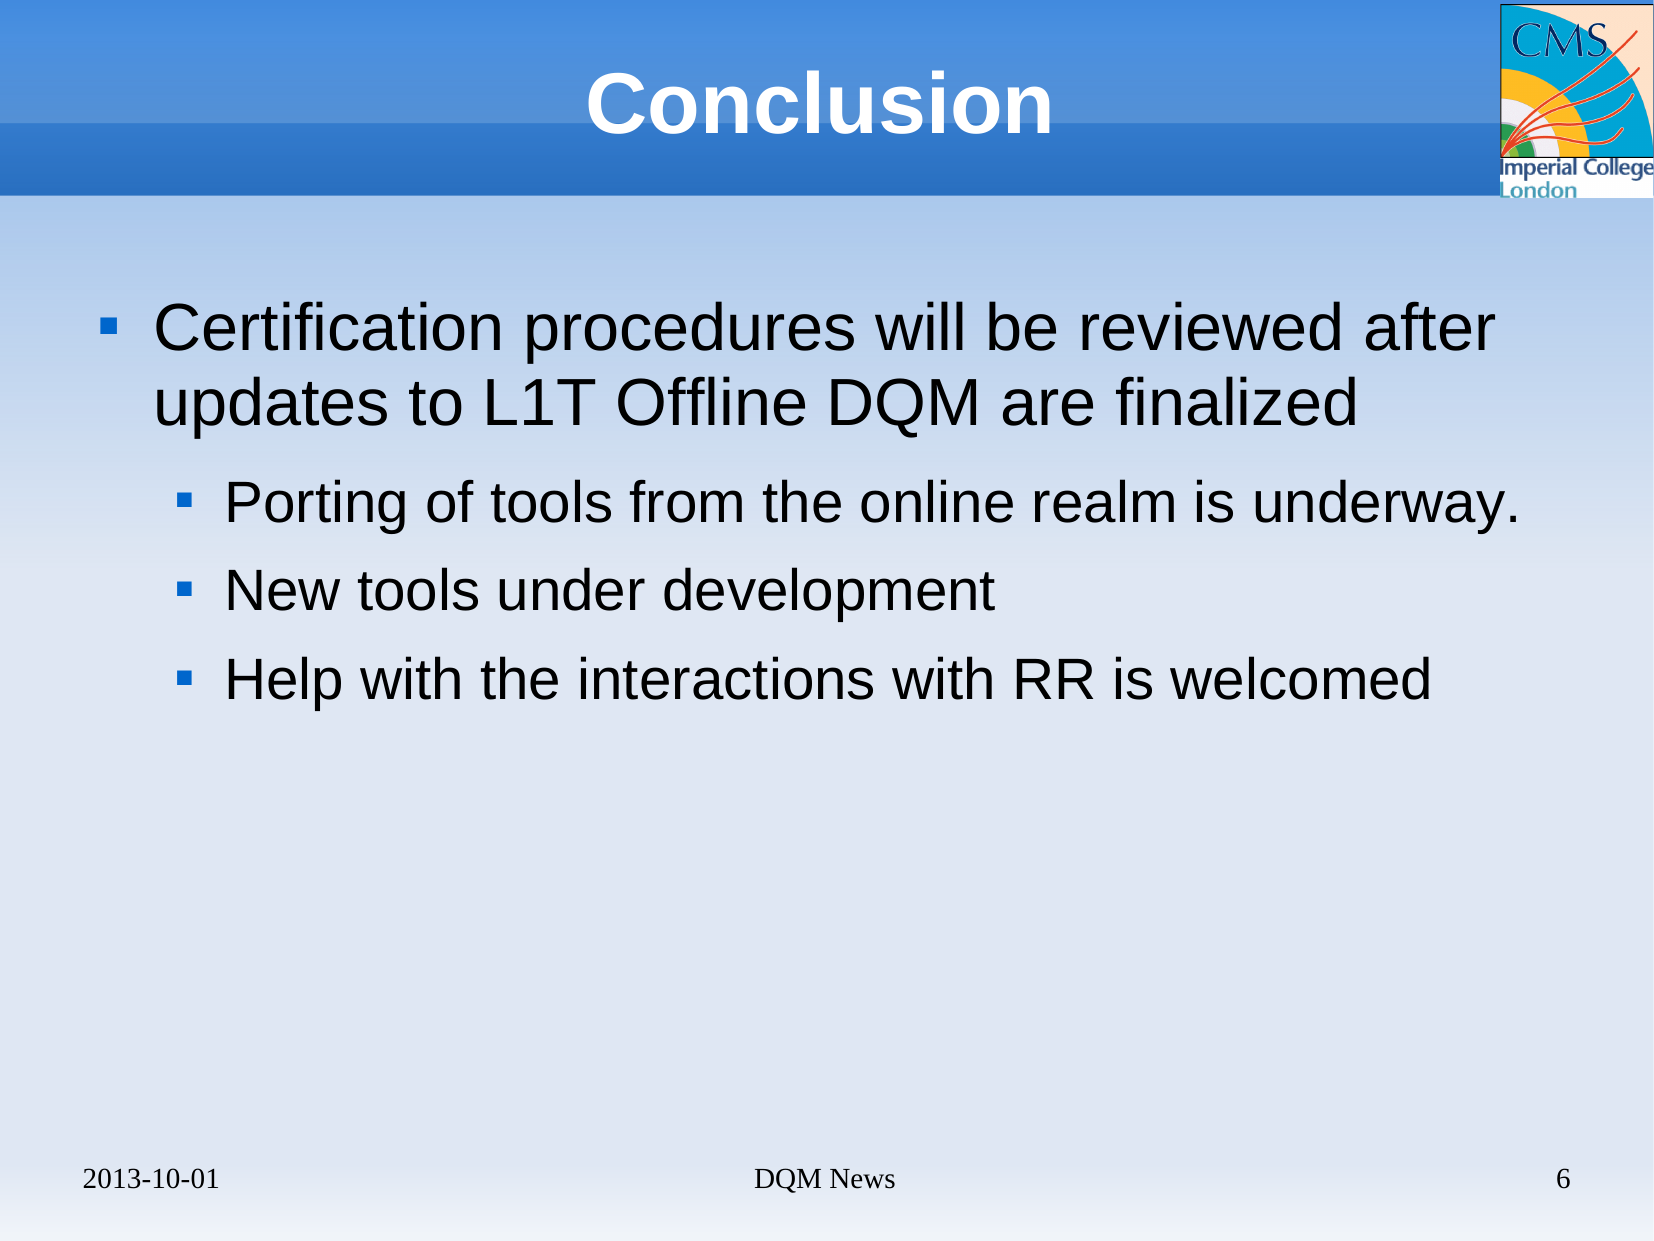

# Conclusion
Certification procedures will be reviewed after updates to L1T Offline DQM are finalized
Porting of tools from the online realm is underway.
New tools under development
Help with the interactions with RR is welcomed
2013-10-01
DQM News
6